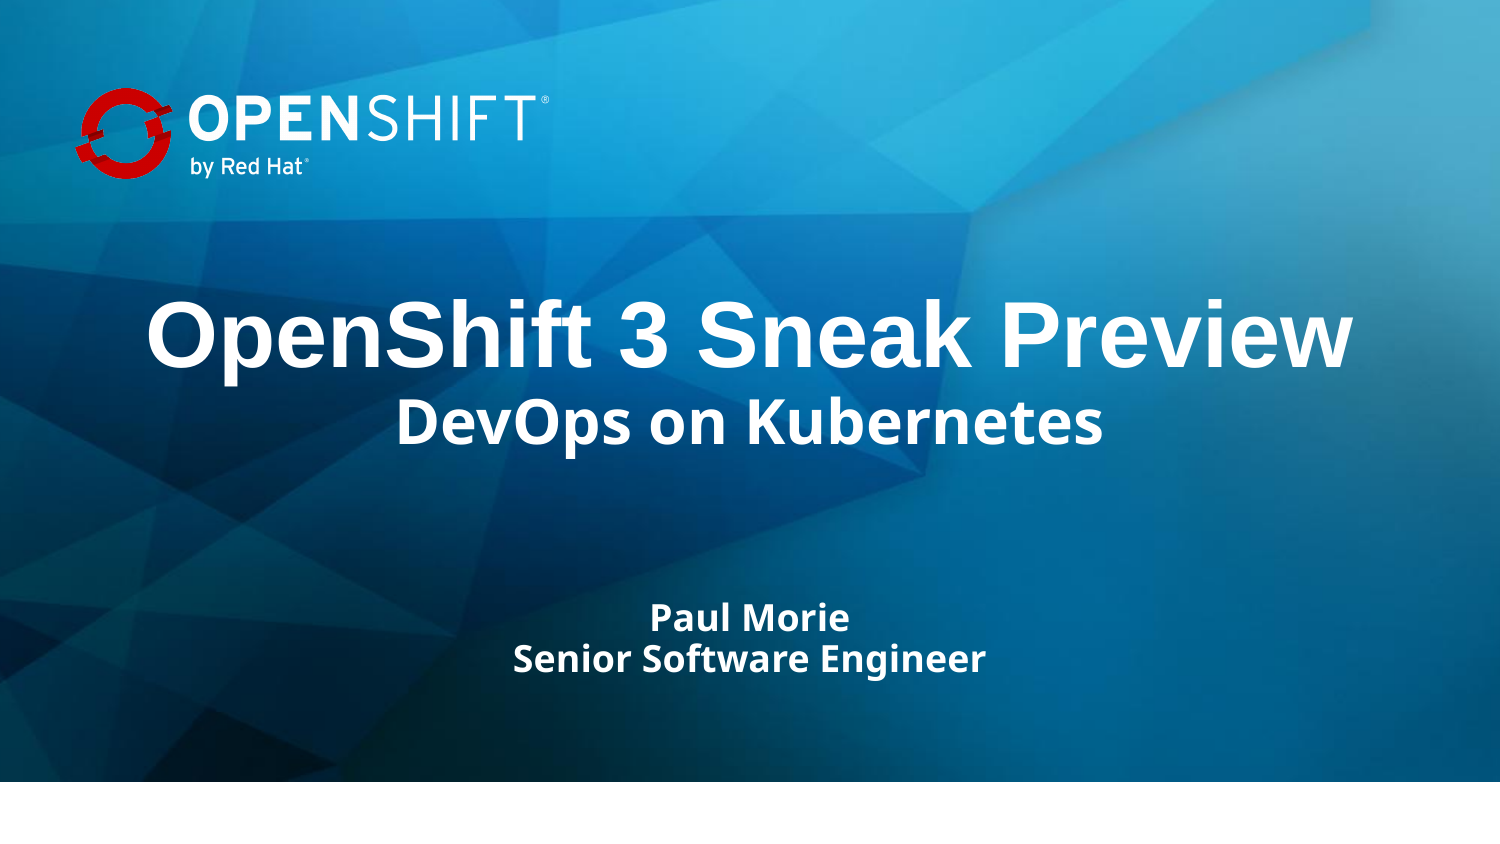

# OpenShift 3 Sneak Preview DevOps on Kubernetes Paul Morie Senior Software Engineer